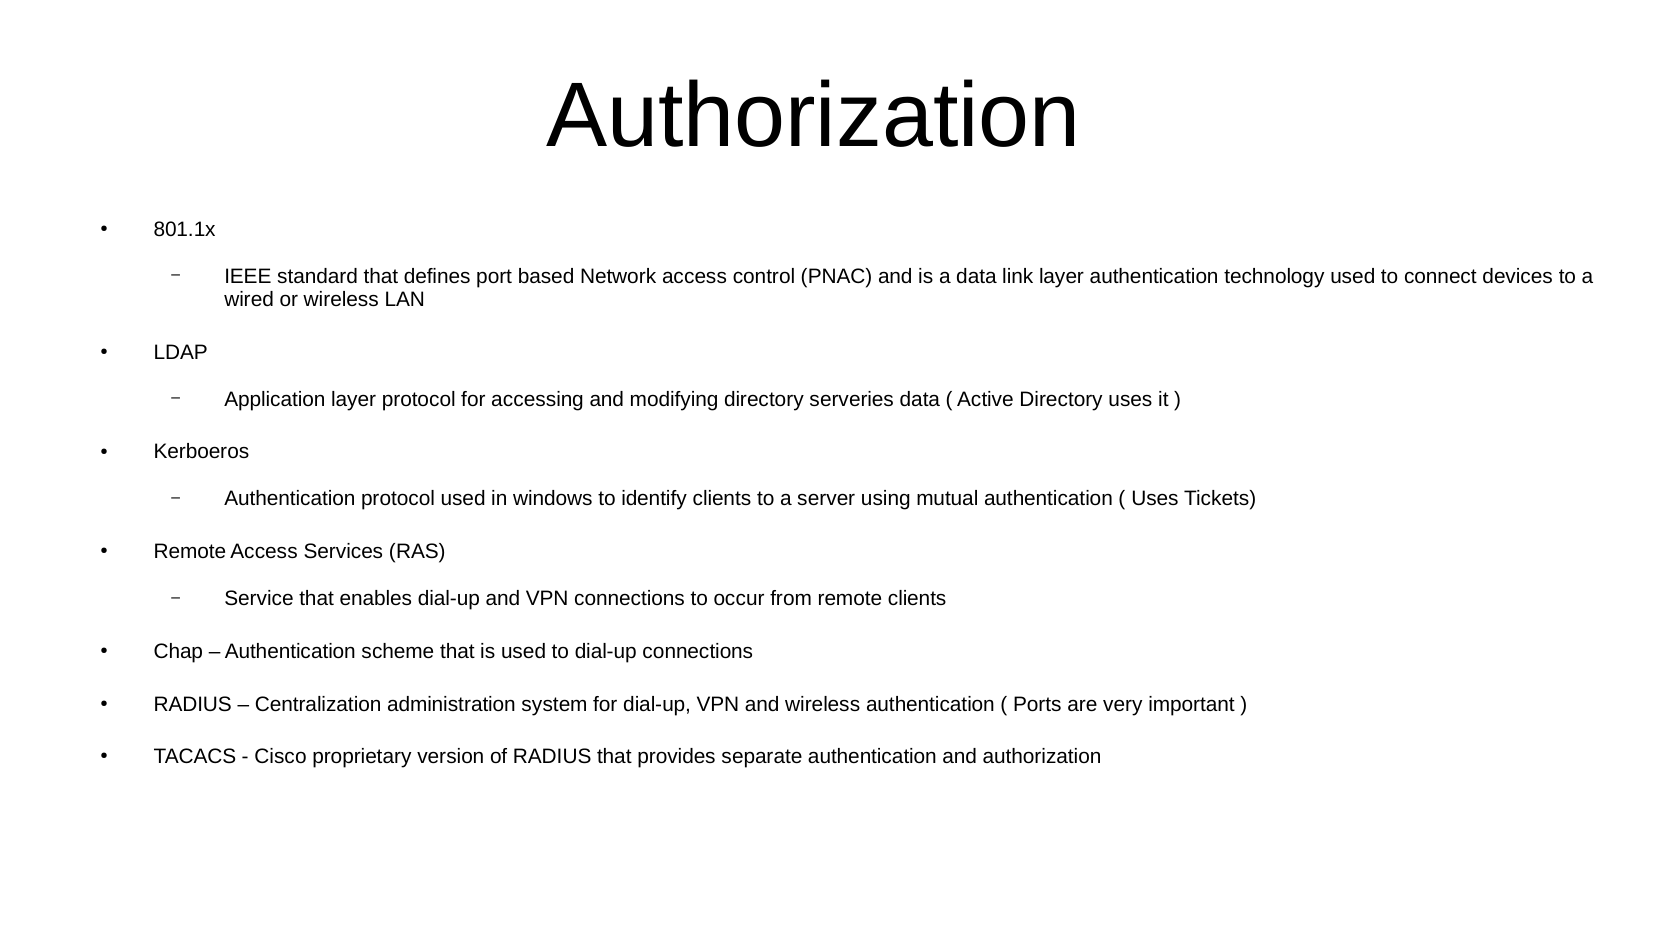

# Authorization
801.1x
IEEE standard that defines port based Network access control (PNAC) and is a data link layer authentication technology used to connect devices to a wired or wireless LAN
LDAP
Application layer protocol for accessing and modifying directory serveries data ( Active Directory uses it )
Kerboeros
Authentication protocol used in windows to identify clients to a server using mutual authentication ( Uses Tickets)
Remote Access Services (RAS)
Service that enables dial-up and VPN connections to occur from remote clients
Chap – Authentication scheme that is used to dial-up connections
RADIUS – Centralization administration system for dial-up, VPN and wireless authentication ( Ports are very important )
TACACS - Cisco proprietary version of RADIUS that provides separate authentication and authorization